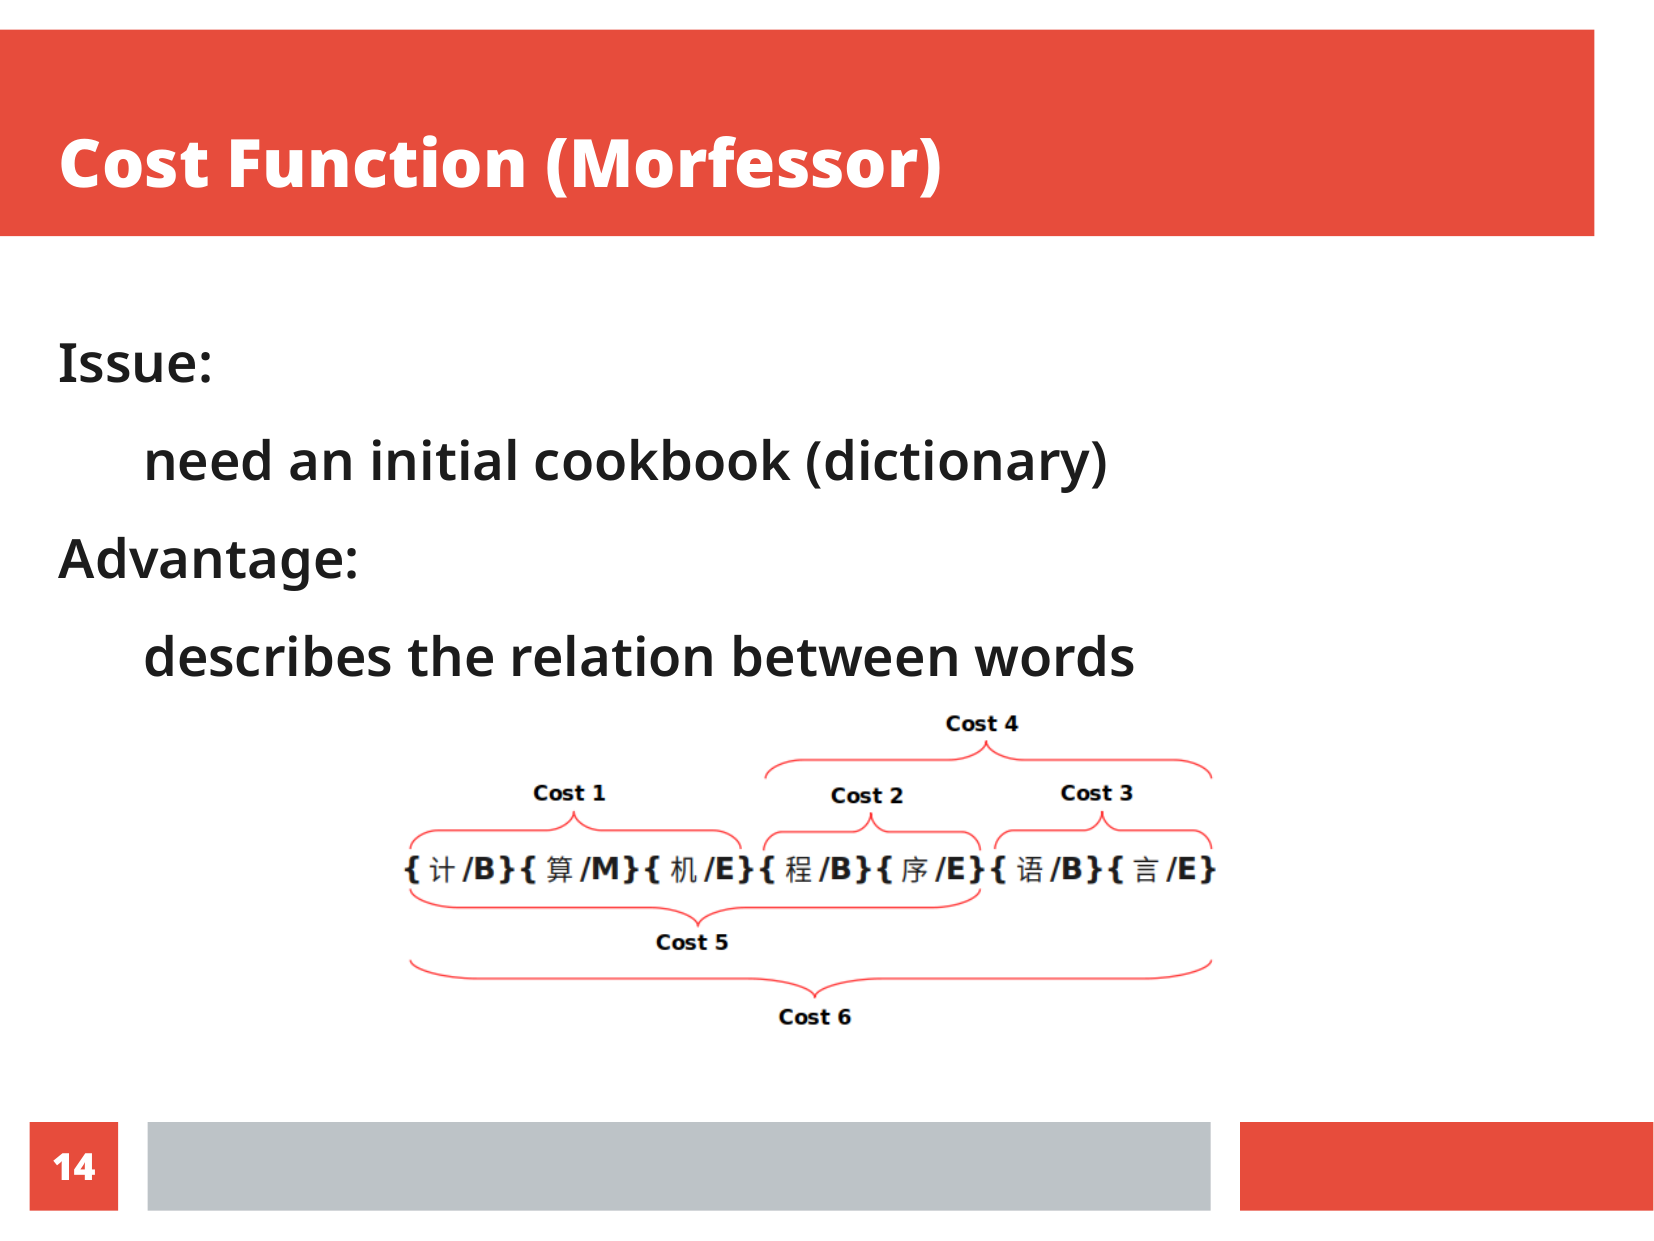

# Cost Function (Morfessor)
Issue:
 need an initial cookbook (dictionary)
Advantage:
 describes the relation between words
14